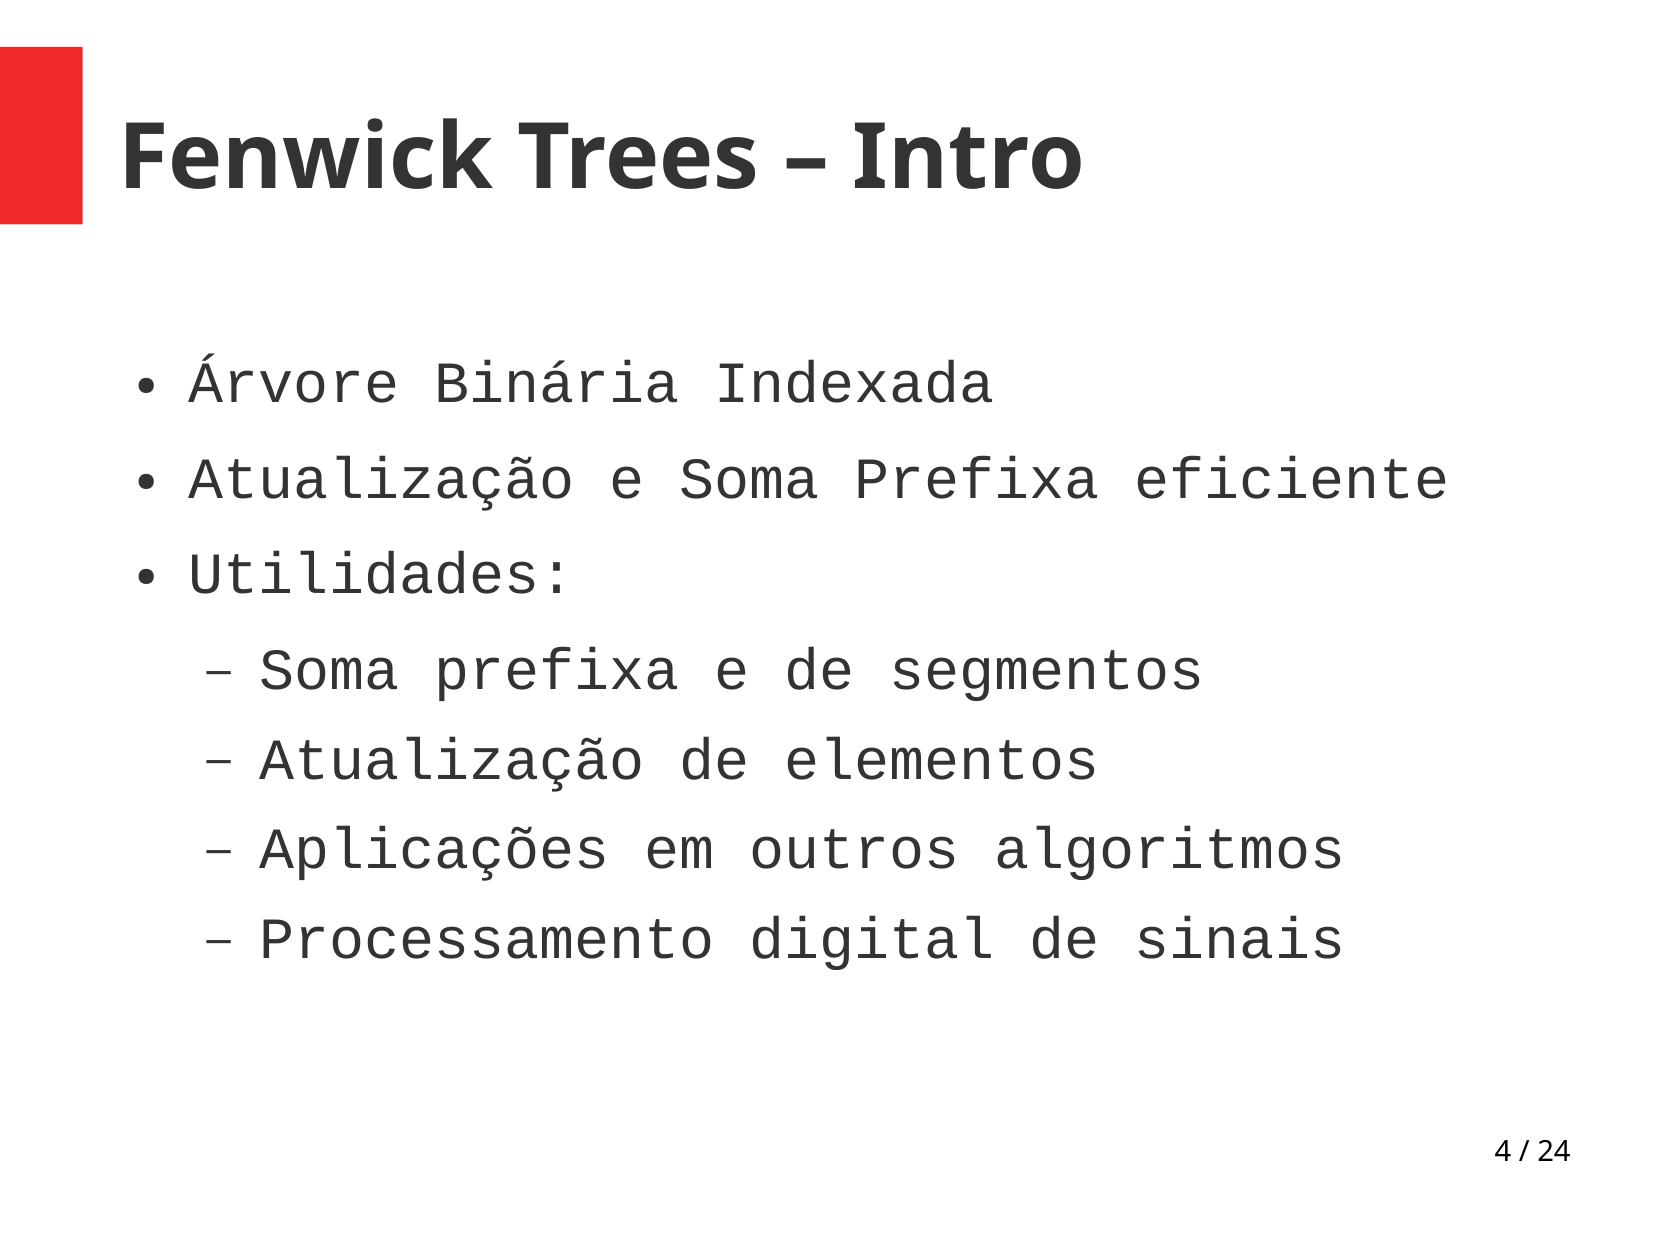

# Fenwick Trees – Intro
Árvore Binária Indexada
Atualização e Soma Prefixa eficiente
Utilidades:
Soma prefixa e de segmentos
Atualização de elementos
Aplicações em outros algoritmos
Processamento digital de sinais
4